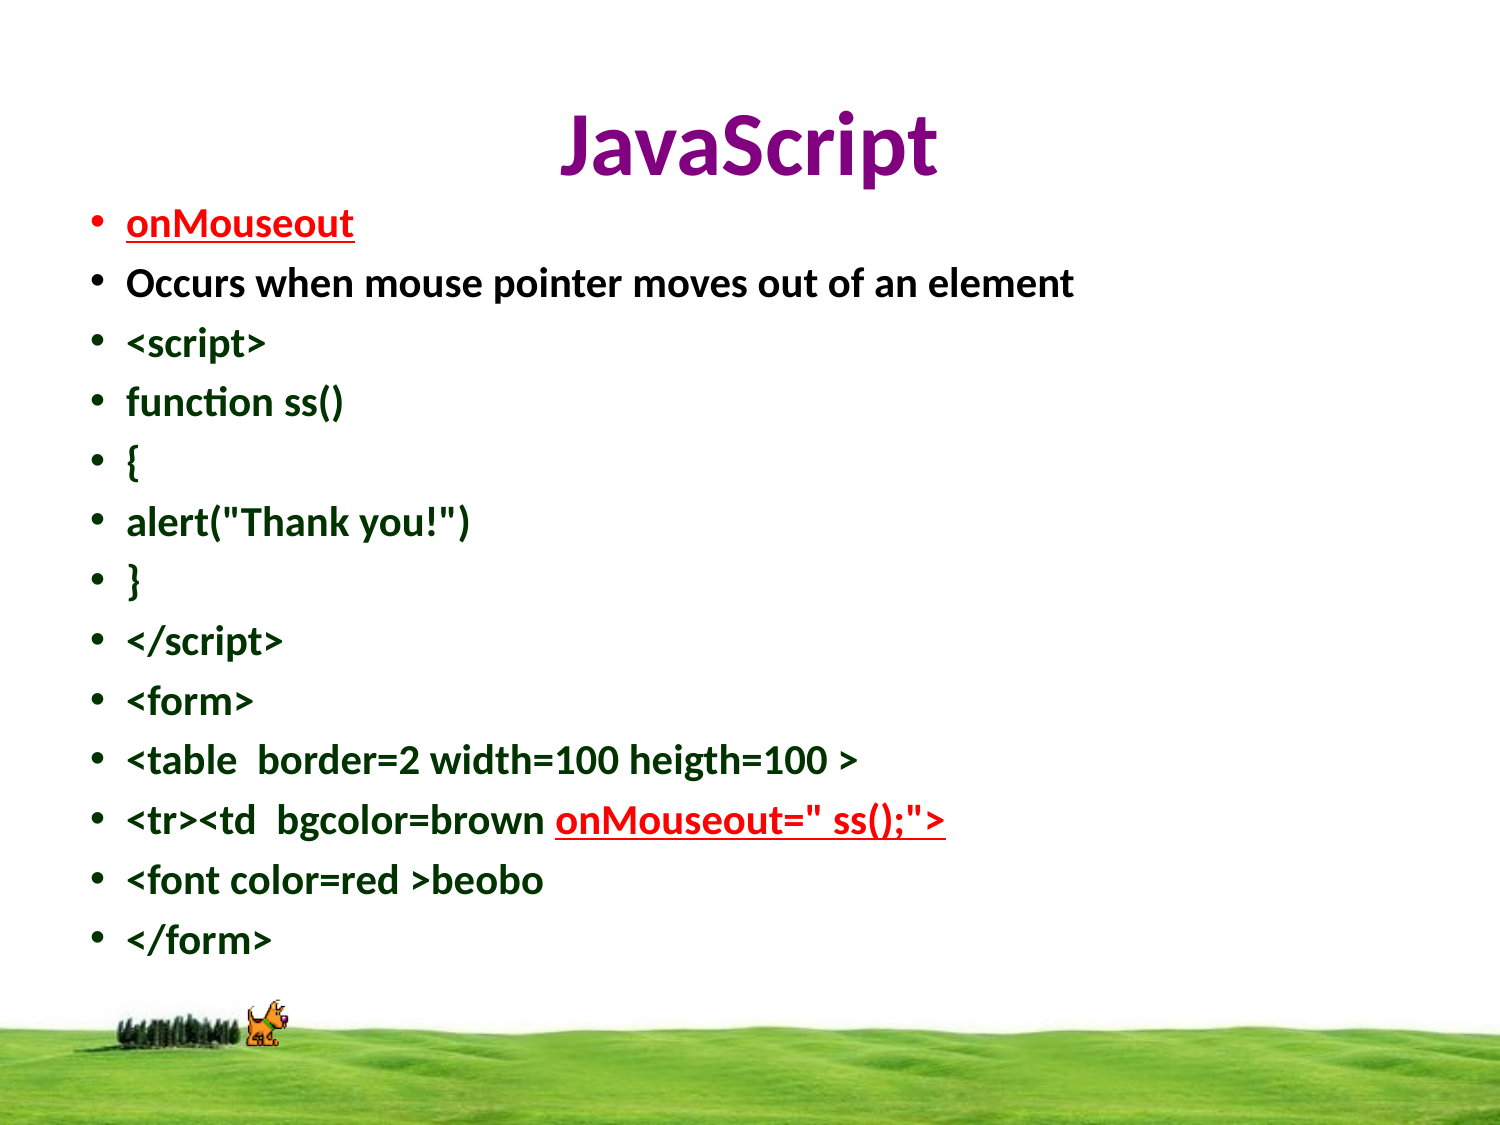

# JavaScript
onMouseout
Occurs when mouse pointer moves out of an element
<script>
function ss()
{
alert("Thank you!")
}
</script>
<form>
<table border=2 width=100 heigth=100 >
<tr><td bgcolor=brown onMouseout=" ss();">
<font color=red >beobo
</form>